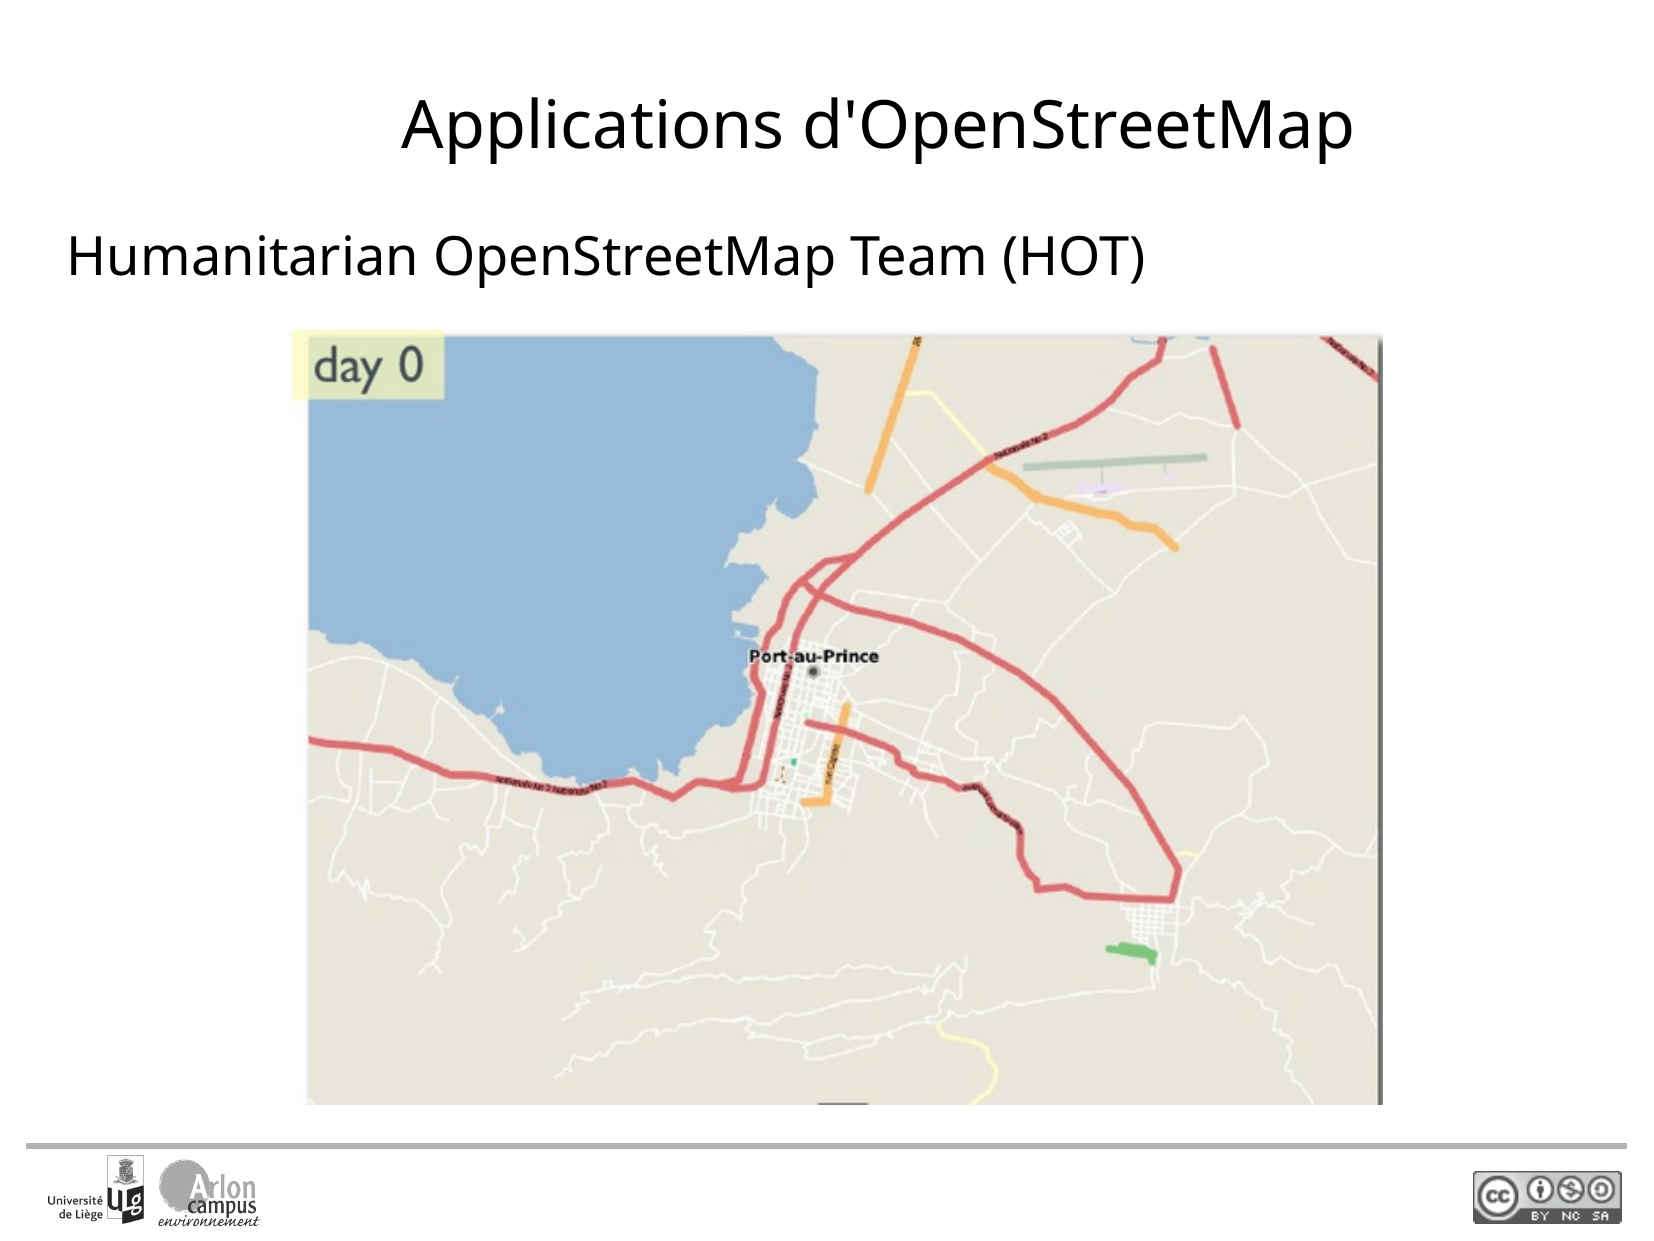

# Applications d'OpenStreetMap
Humanitarian OpenStreetMap Team (HOT)